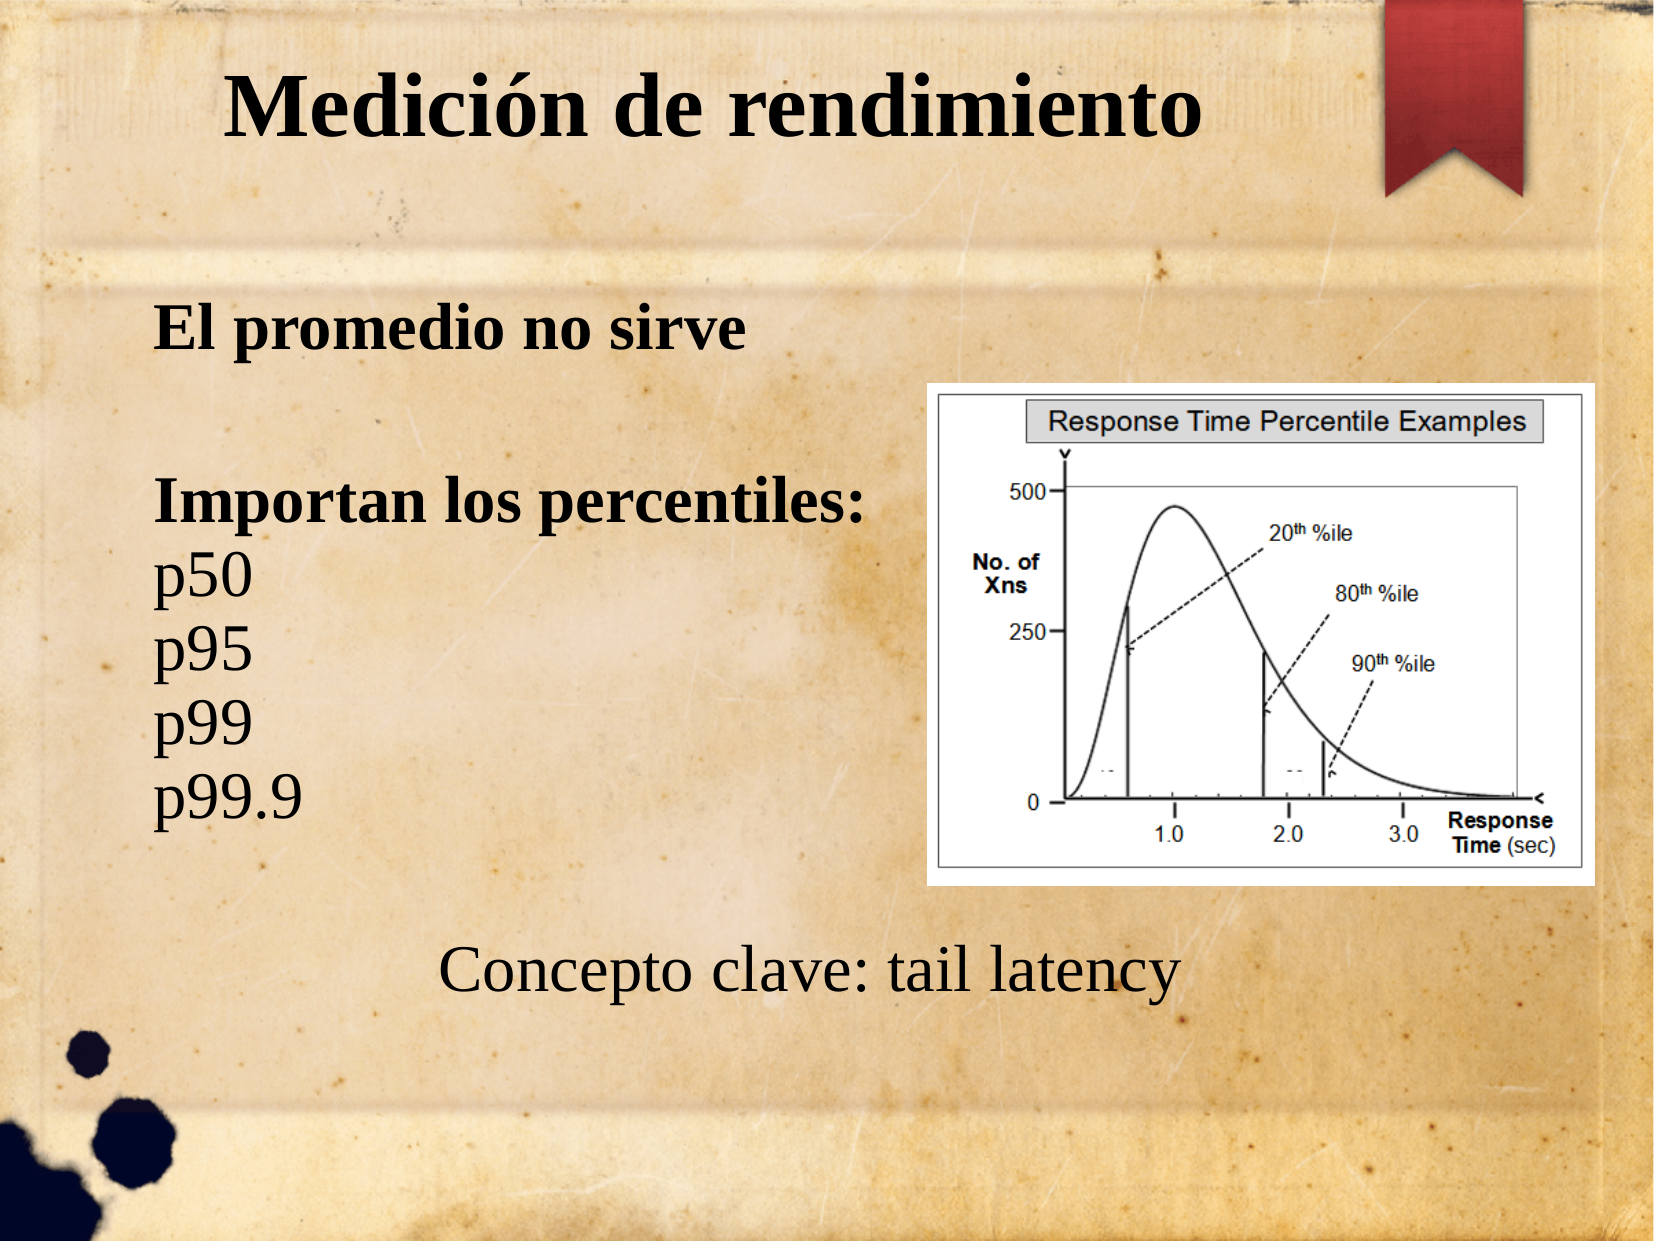

# Medición de rendimiento
El promedio no sirve
Importan los percentiles:
p50
p95
p99
p99.9
 Concepto clave: tail latency